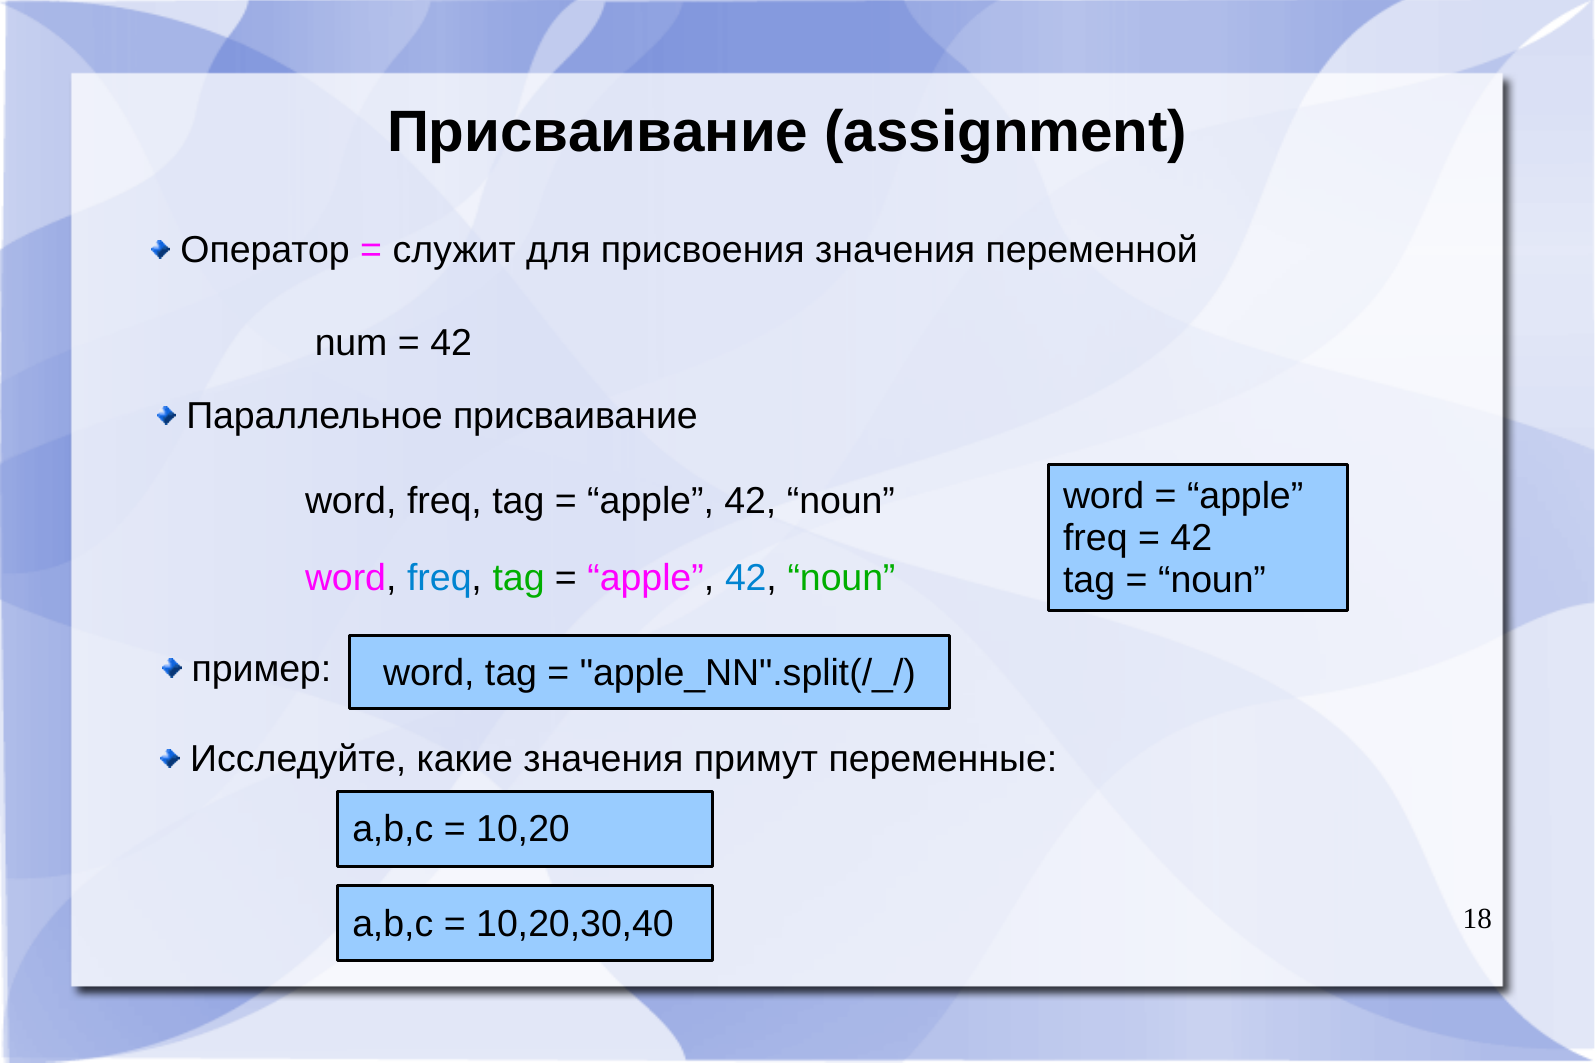

# Присваивание (assignment)
 Оператор = служит для присвоения значения переменной
num = 42
 Параллельное присваивание
word = “apple”
freq = 42
tag = “noun”
word, freq, tag = “apple”, 42, “noun”
word, freq, tag = “apple”, 42, “noun”
word, tag = "apple_NN".split(/_/)
 пример:
 Исследуйте, какие значения примут переменные:
a,b,c = 10,20
a,b,c = 10,20,30,40
18